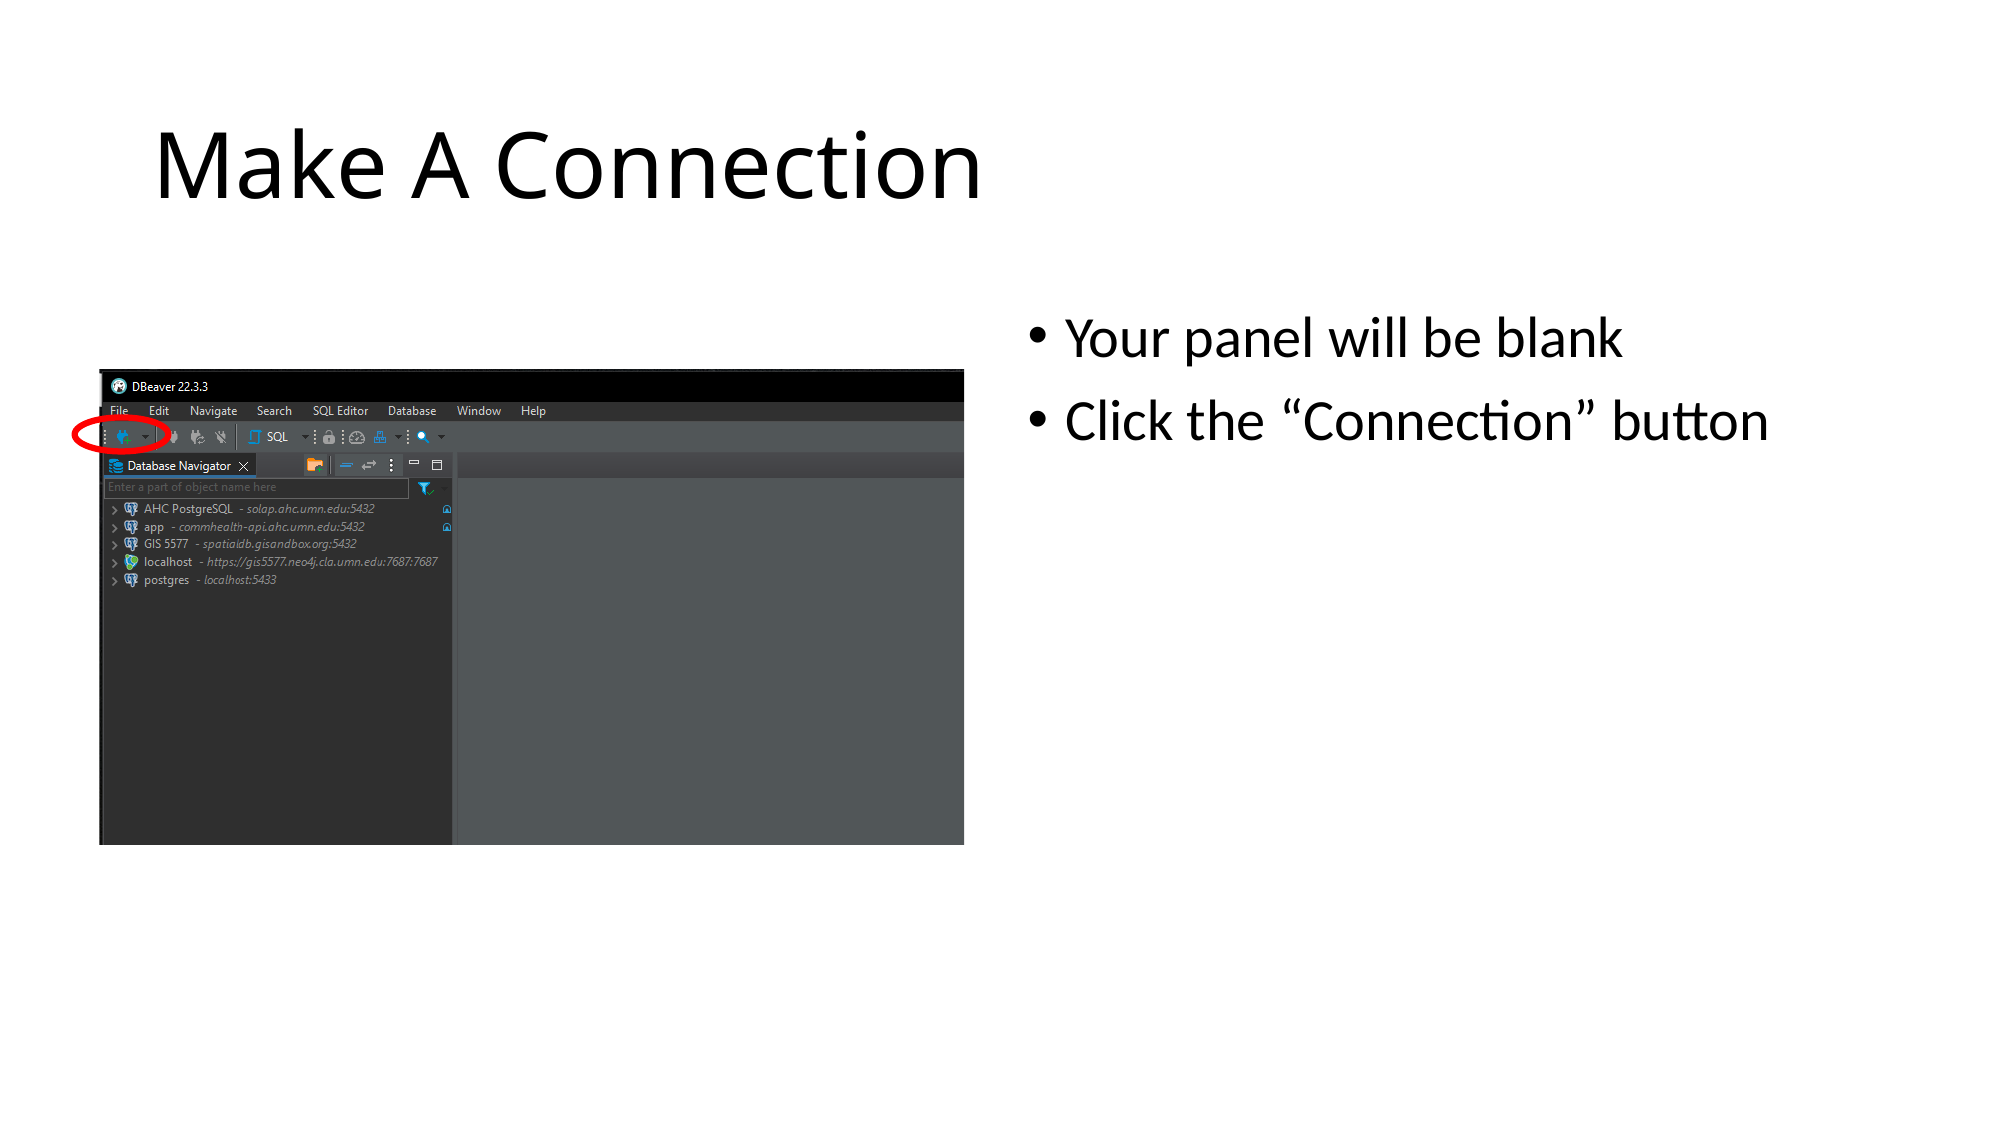

# Make A Connection
Your panel will be blank
Click the “Connection” button